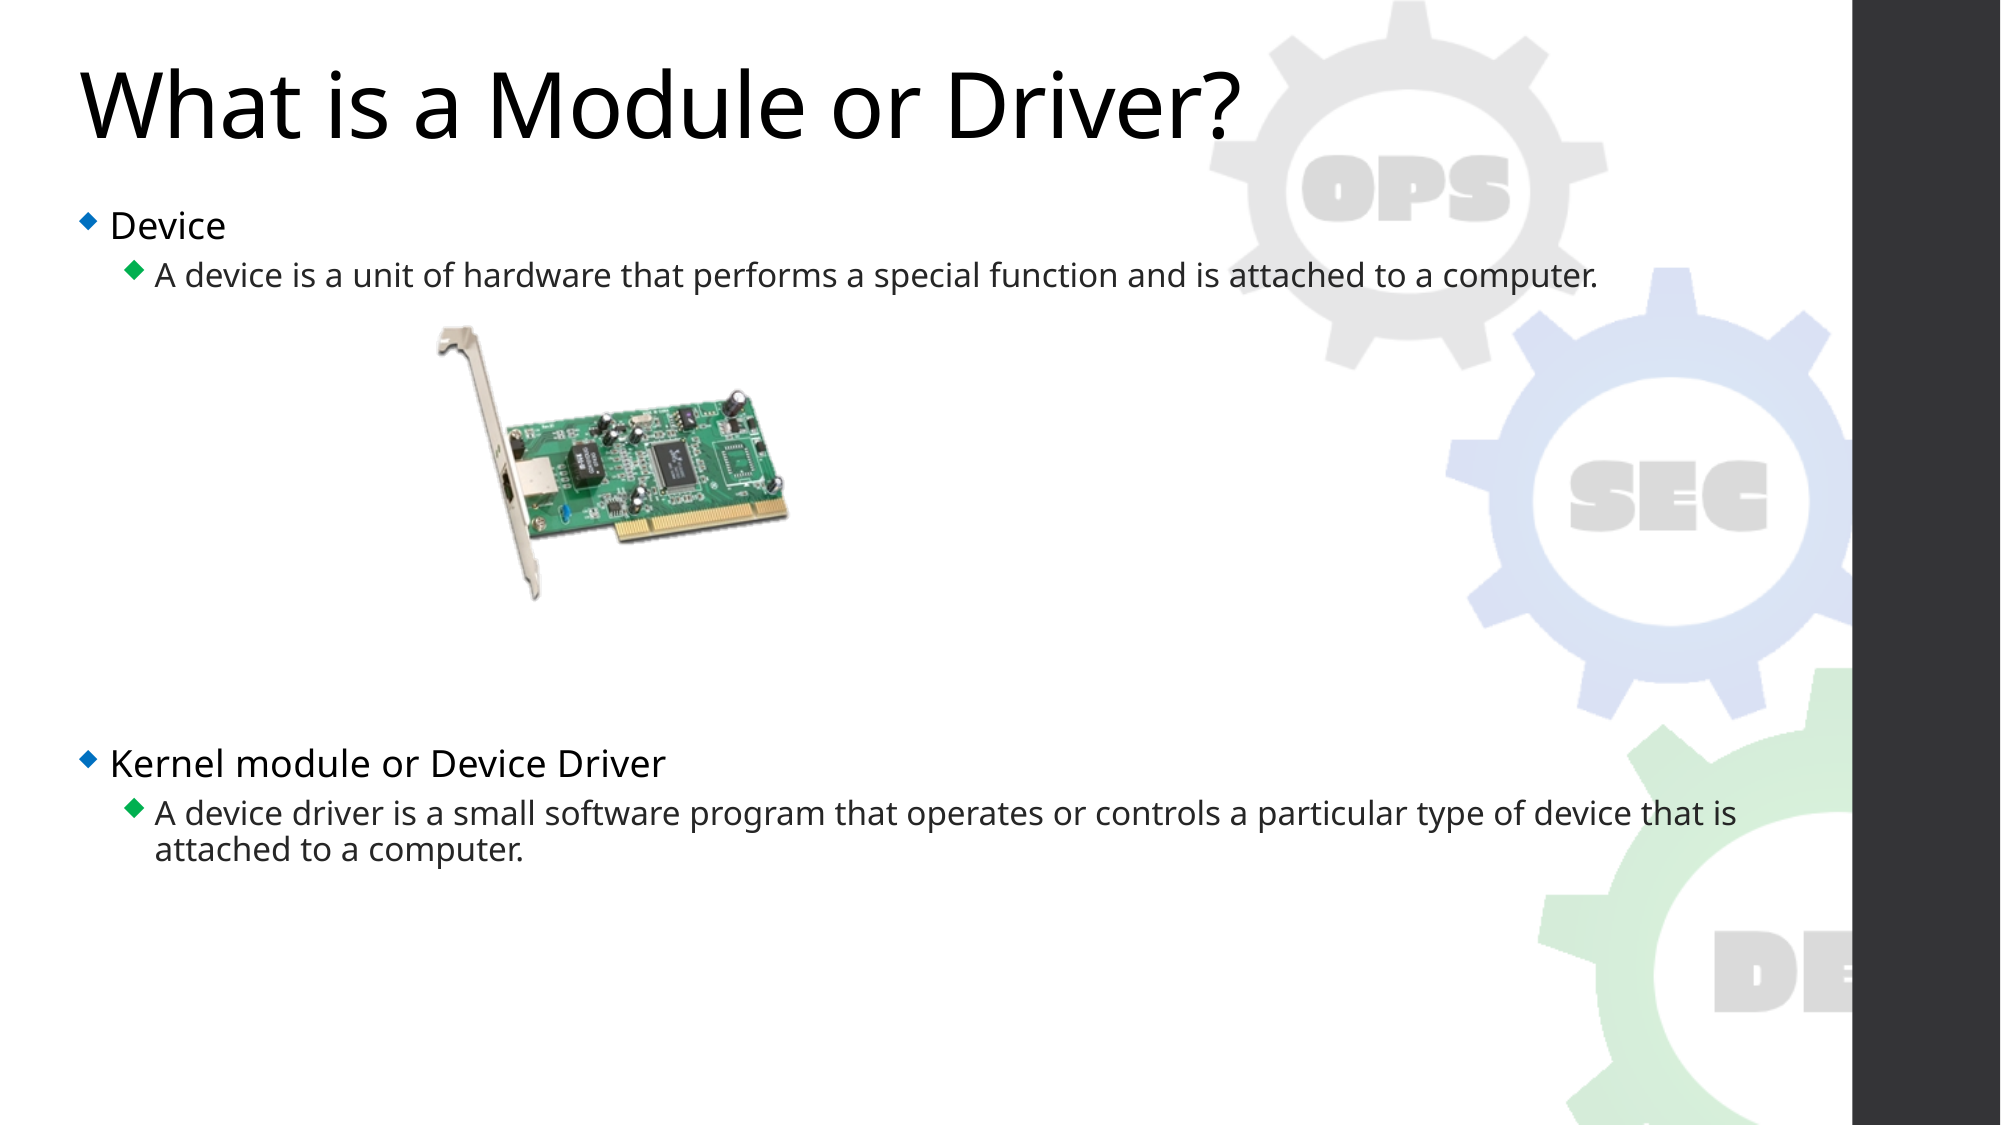

# What is a Module or Driver?
Device
A device is a unit of hardware that performs a special function and is attached to a computer.
Kernel module or Device Driver
A device driver is a small software program that operates or controls a particular type of device that is attached to a computer.